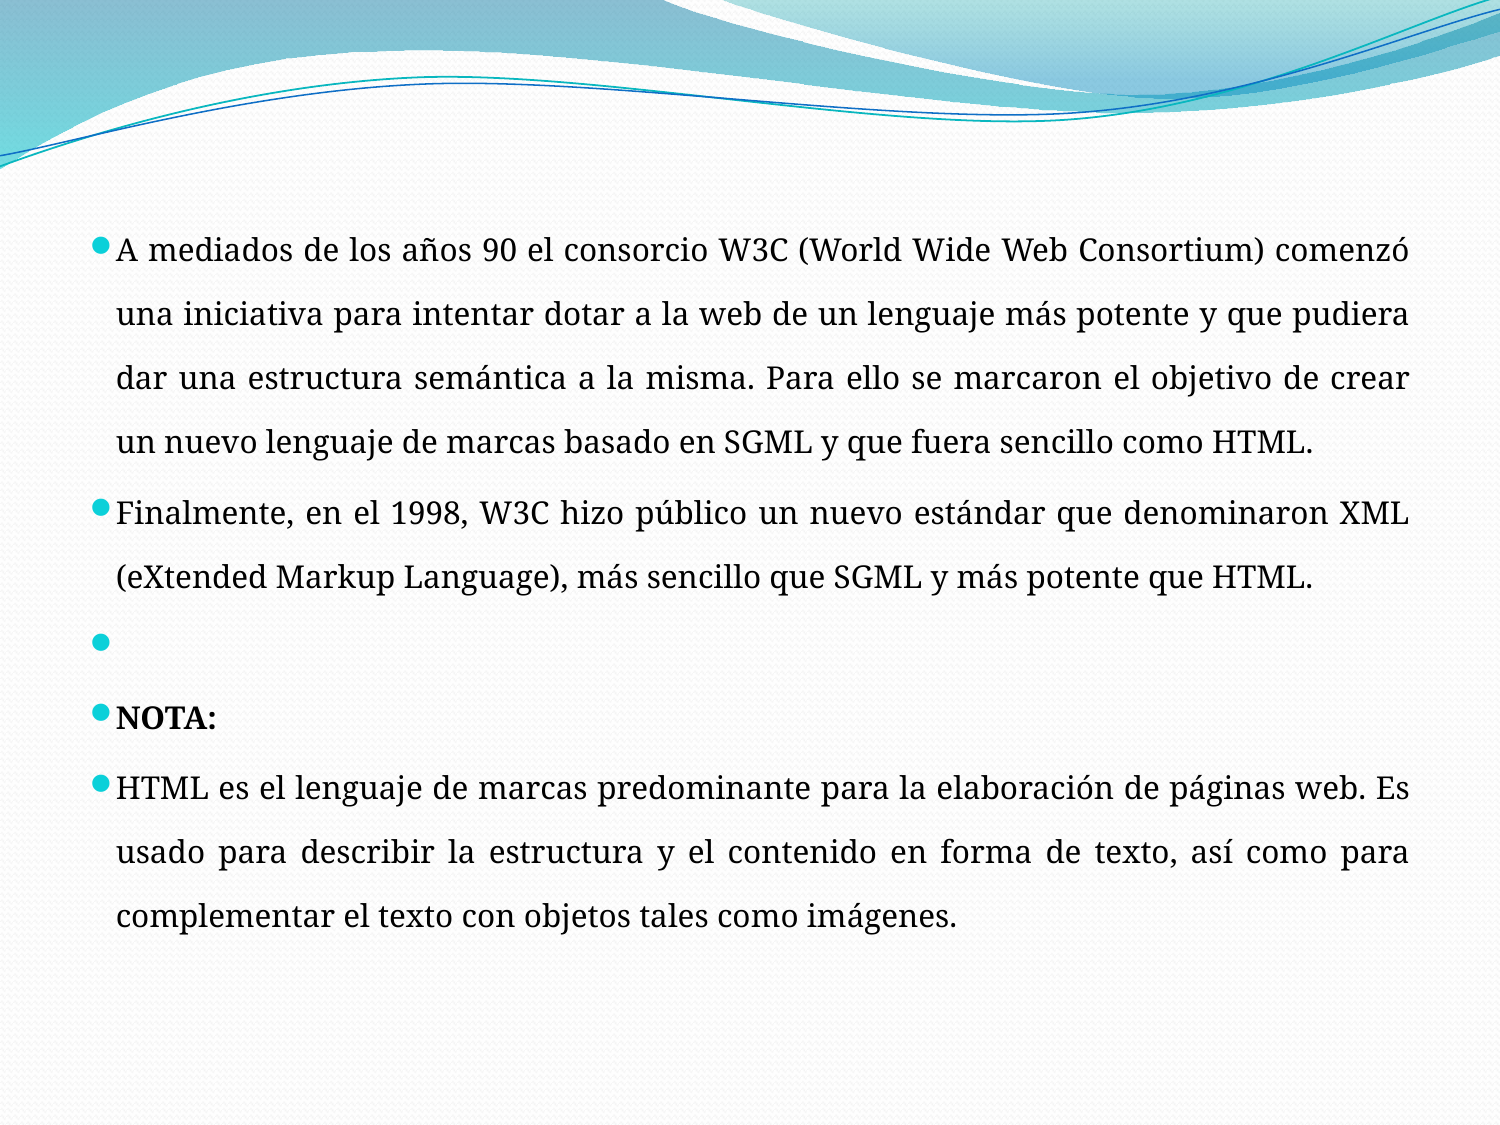

# A mediados de los años 90 el consorcio W3C (World Wide Web Consortium) comenzó una iniciativa para intentar dotar a la web de un lenguaje más potente y que pudiera dar una estructura semántica a la misma. Para ello se marcaron el objetivo de crear un nuevo lenguaje de marcas basado en SGML y que fuera sencillo como HTML.
Finalmente, en el 1998, W3C hizo público un nuevo estándar que denominaron XML (eXtended Markup Language), más sencillo que SGML y más potente que HTML.
NOTA:
HTML es el lenguaje de marcas predominante para la elaboración de páginas web. Es usado para describir la estructura y el contenido en forma de texto, así como para complementar el texto con objetos tales como imágenes.